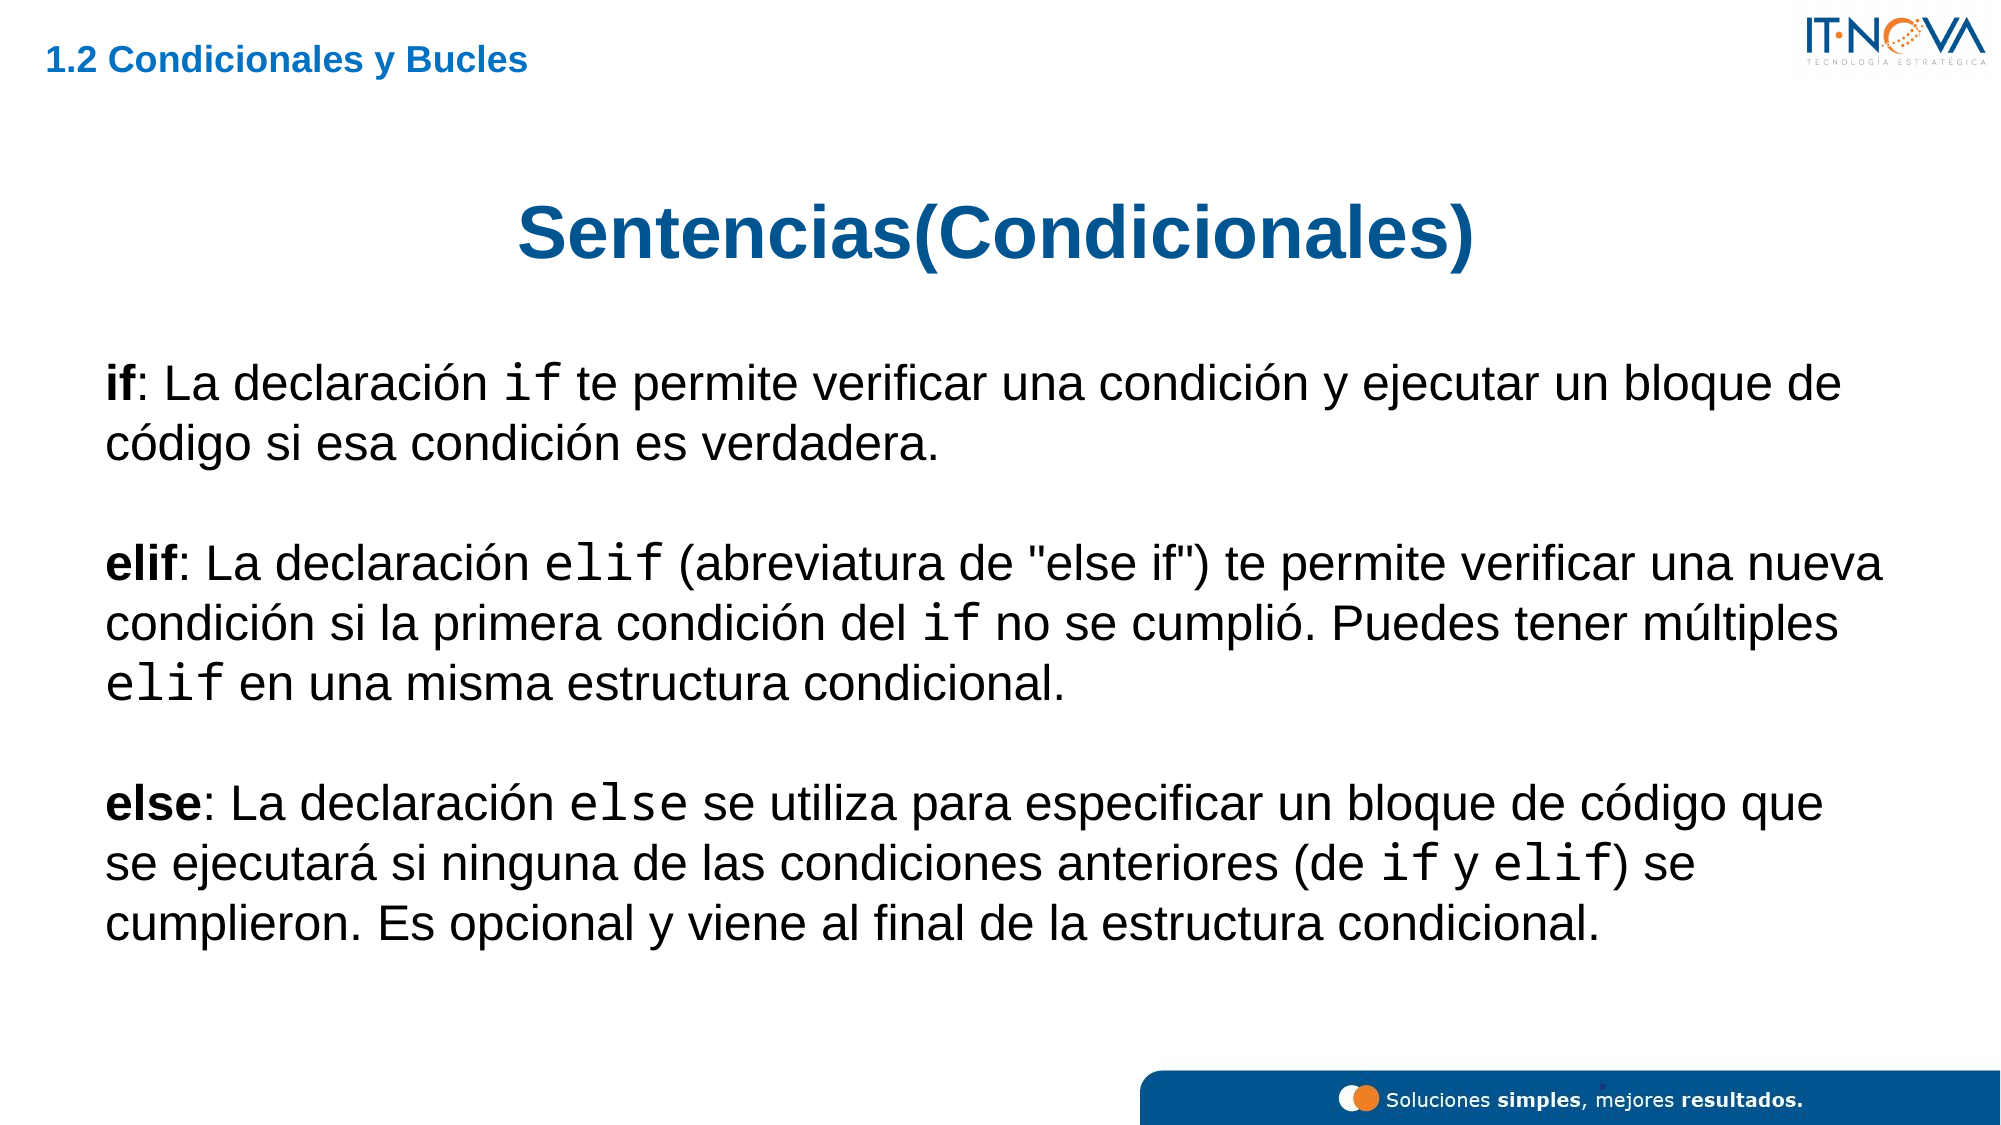

1.2 Condicionales y Bucles
Sentencias(Condicionales)
if: La declaración if te permite verificar una condición y ejecutar un bloque de código si esa condición es verdadera.
elif: La declaración elif (abreviatura de "else if") te permite verificar una nueva condición si la primera condición del if no se cumplió. Puedes tener múltiples elif en una misma estructura condicional.
else: La declaración else se utiliza para especificar un bloque de código que se ejecutará si ninguna de las condiciones anteriores (de if y elif) se cumplieron. Es opcional y viene al final de la estructura condicional.